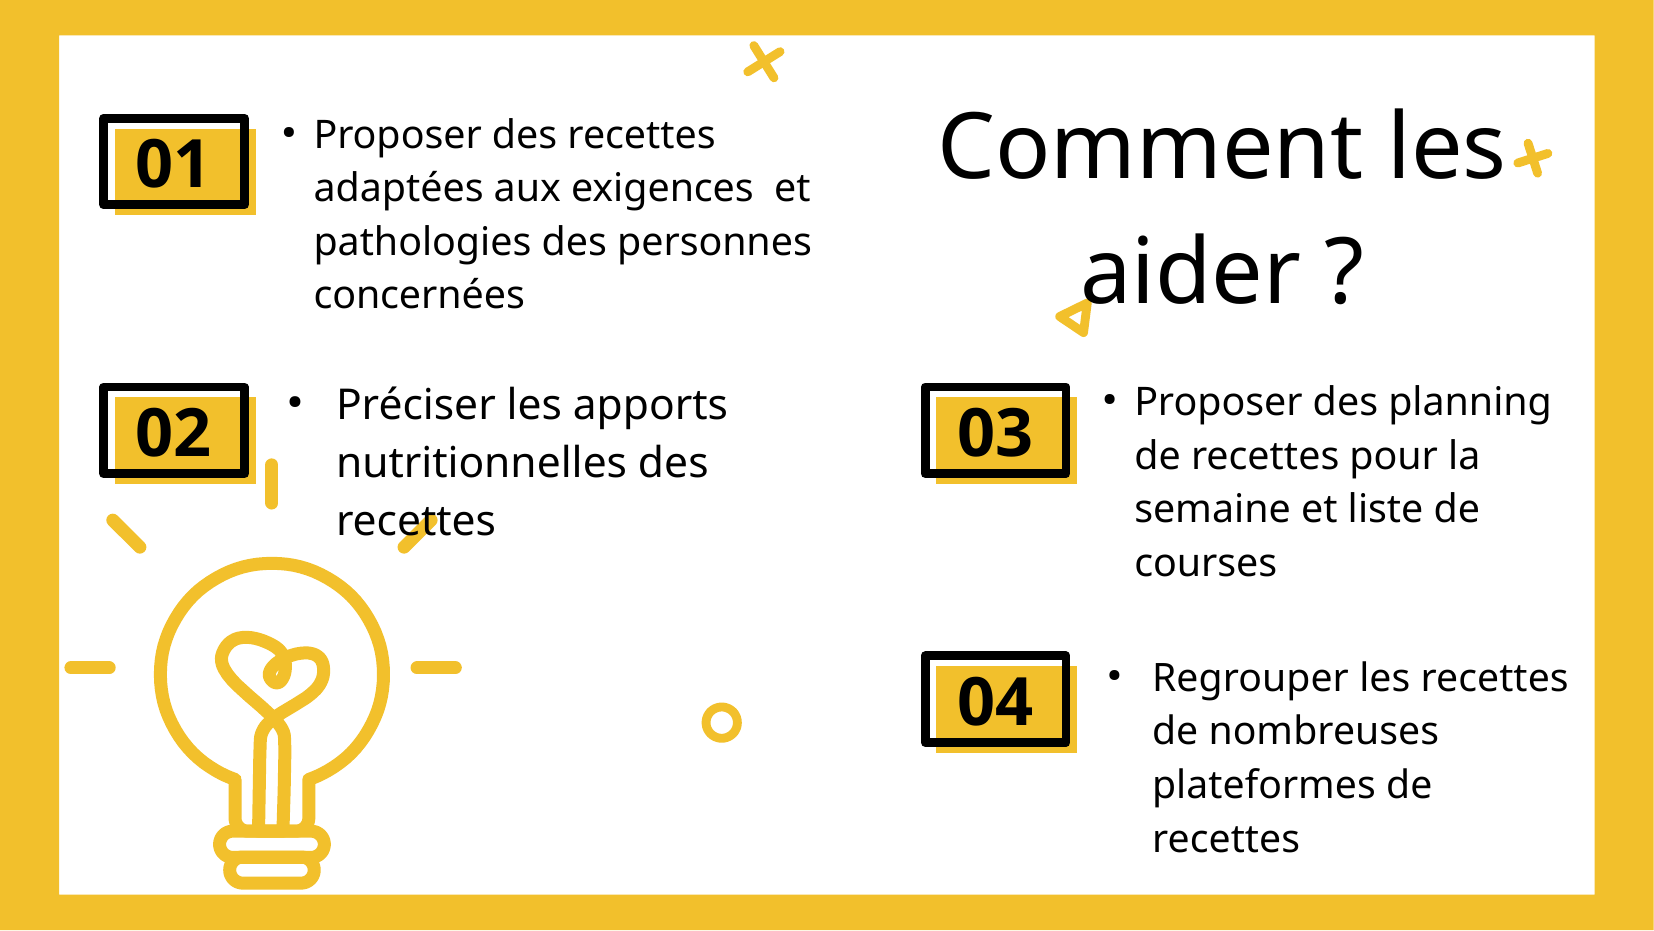

# Comment les aider ?
Proposer des recettes adaptées aux exigences et pathologies des personnes concernées
Préciser les apports nutritionnelles des recettes
Proposer des planning de recettes pour la semaine et liste de courses
Regrouper les recettes de nombreuses plateformes de recettes